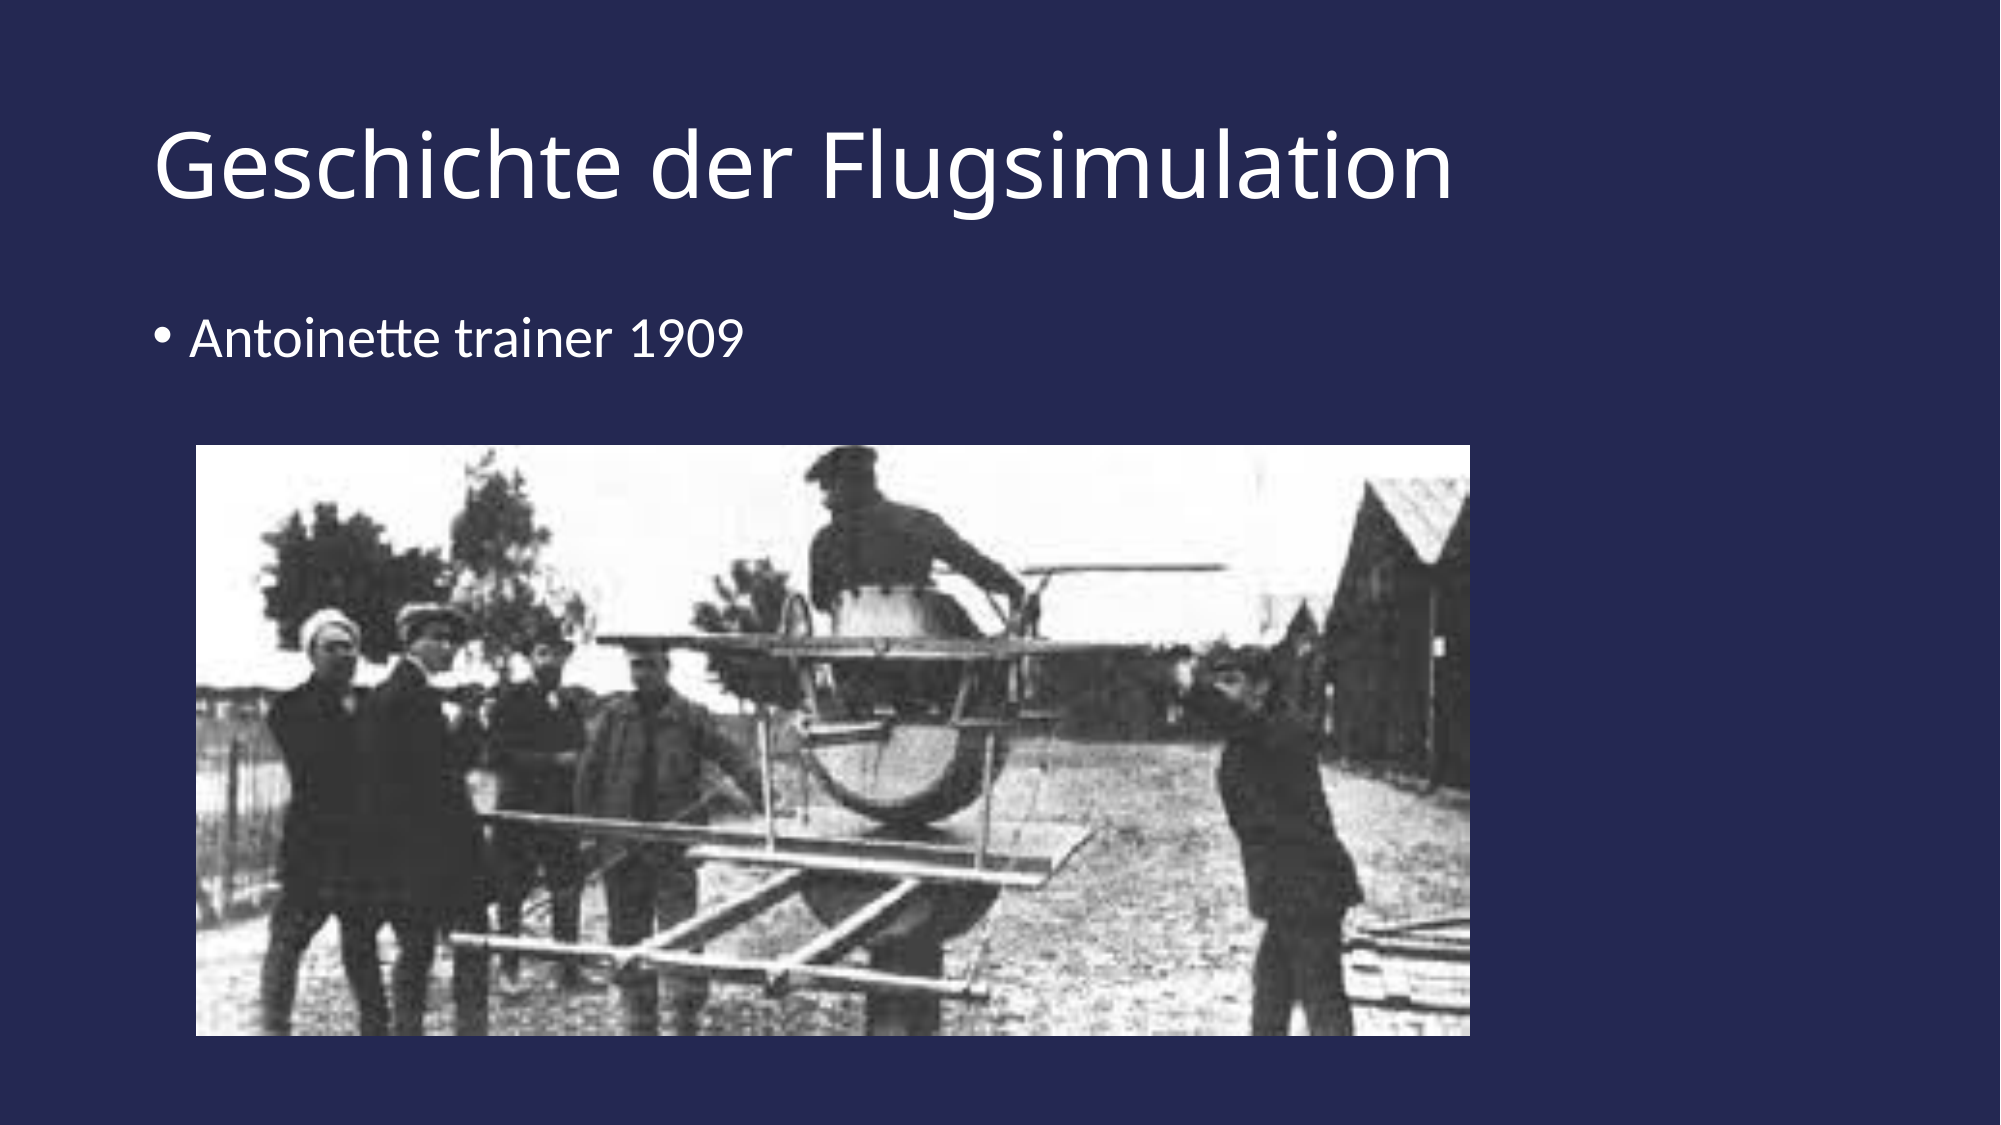

# Geschichte der Flugsimulation
Antoinette trainer 1909